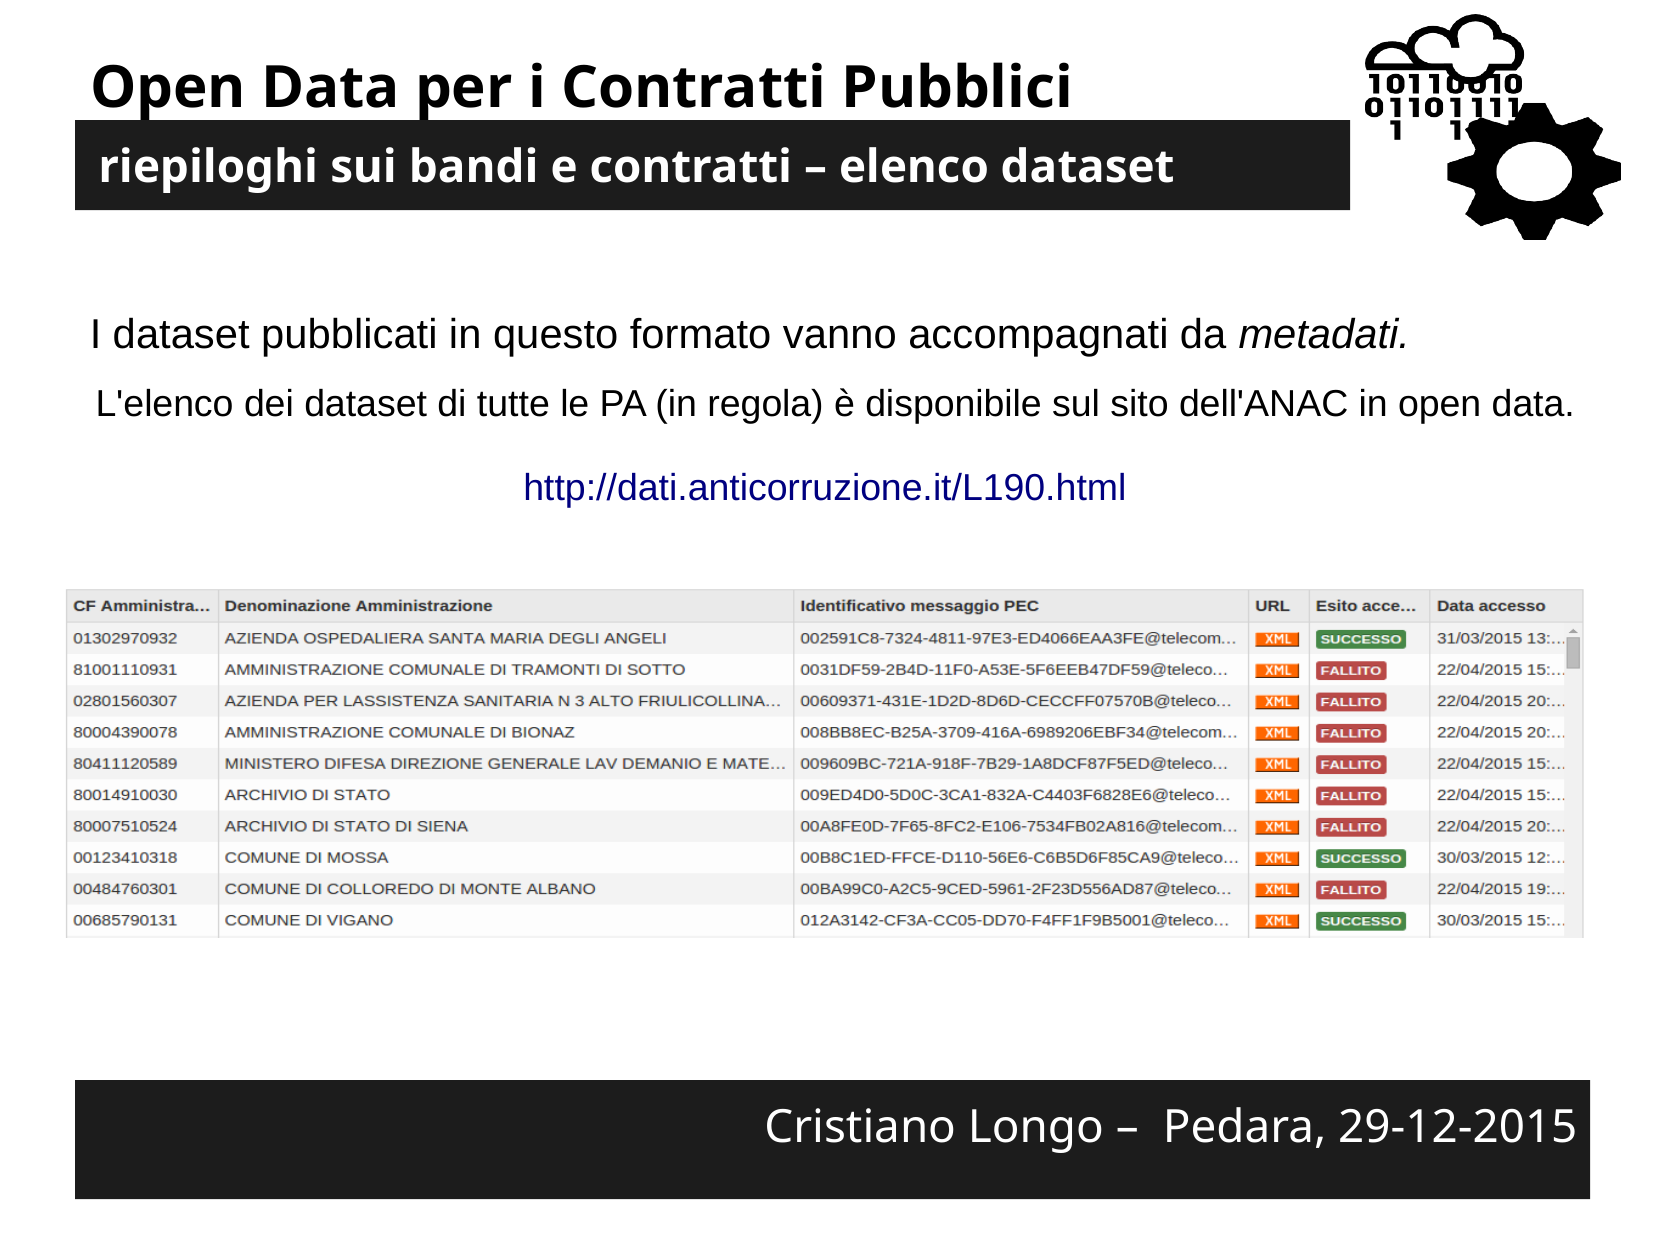

# Open Data per i Contratti Pubblici
 riepiloghi sui bandi e contratti – elenco dataset
I dataset pubblicati in questo formato vanno accompagnati da metadati.
L'elenco dei dataset di tutte le PA (in regola) è disponibile sul sito dell'ANAC in open data.
http://dati.anticorruzione.it/L190.html
 Cristiano Longo – Pedara, 29-12-2015